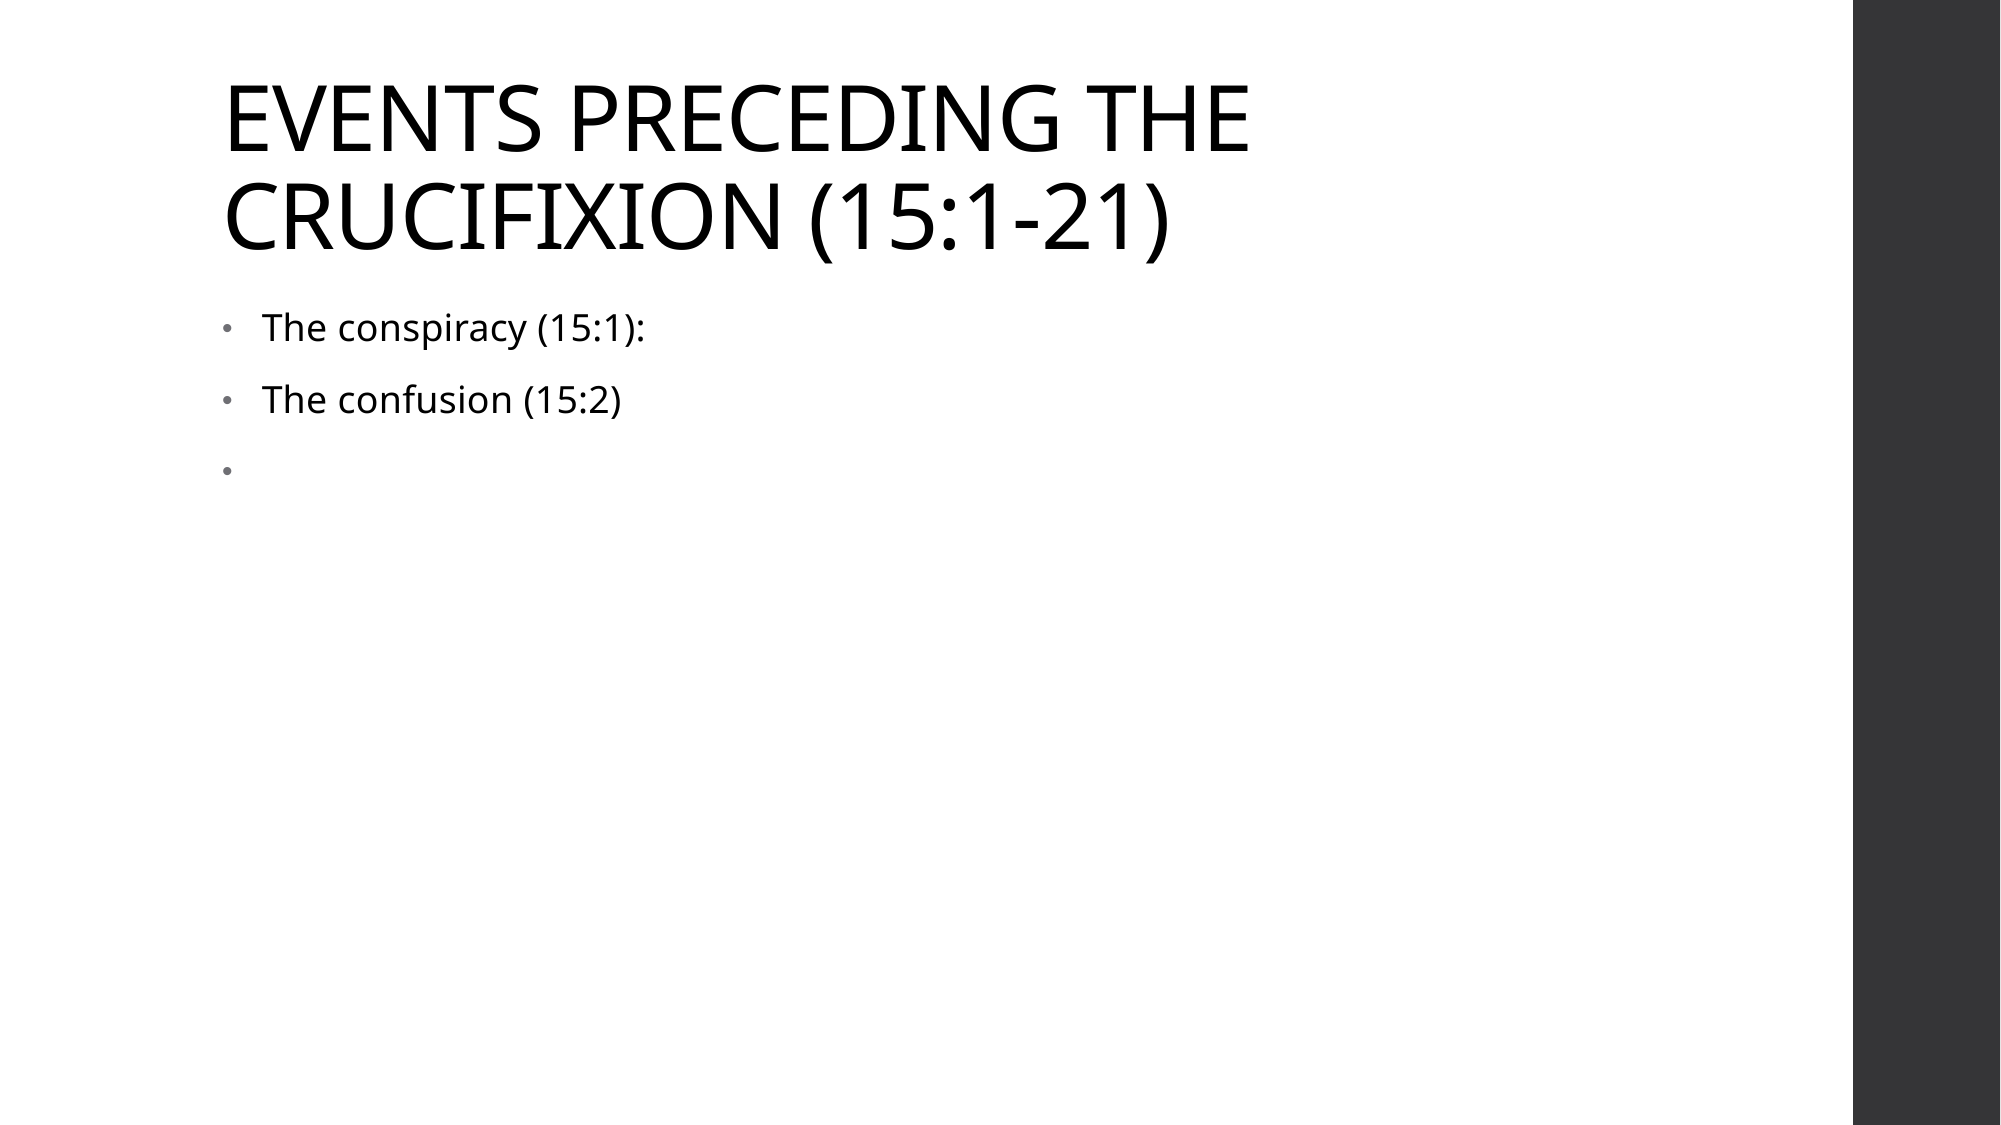

# EVENTS PRECEDING THE CRUCIFIXION (15:1-21)
 The conspiracy (15:1):
 The confusion (15:2)